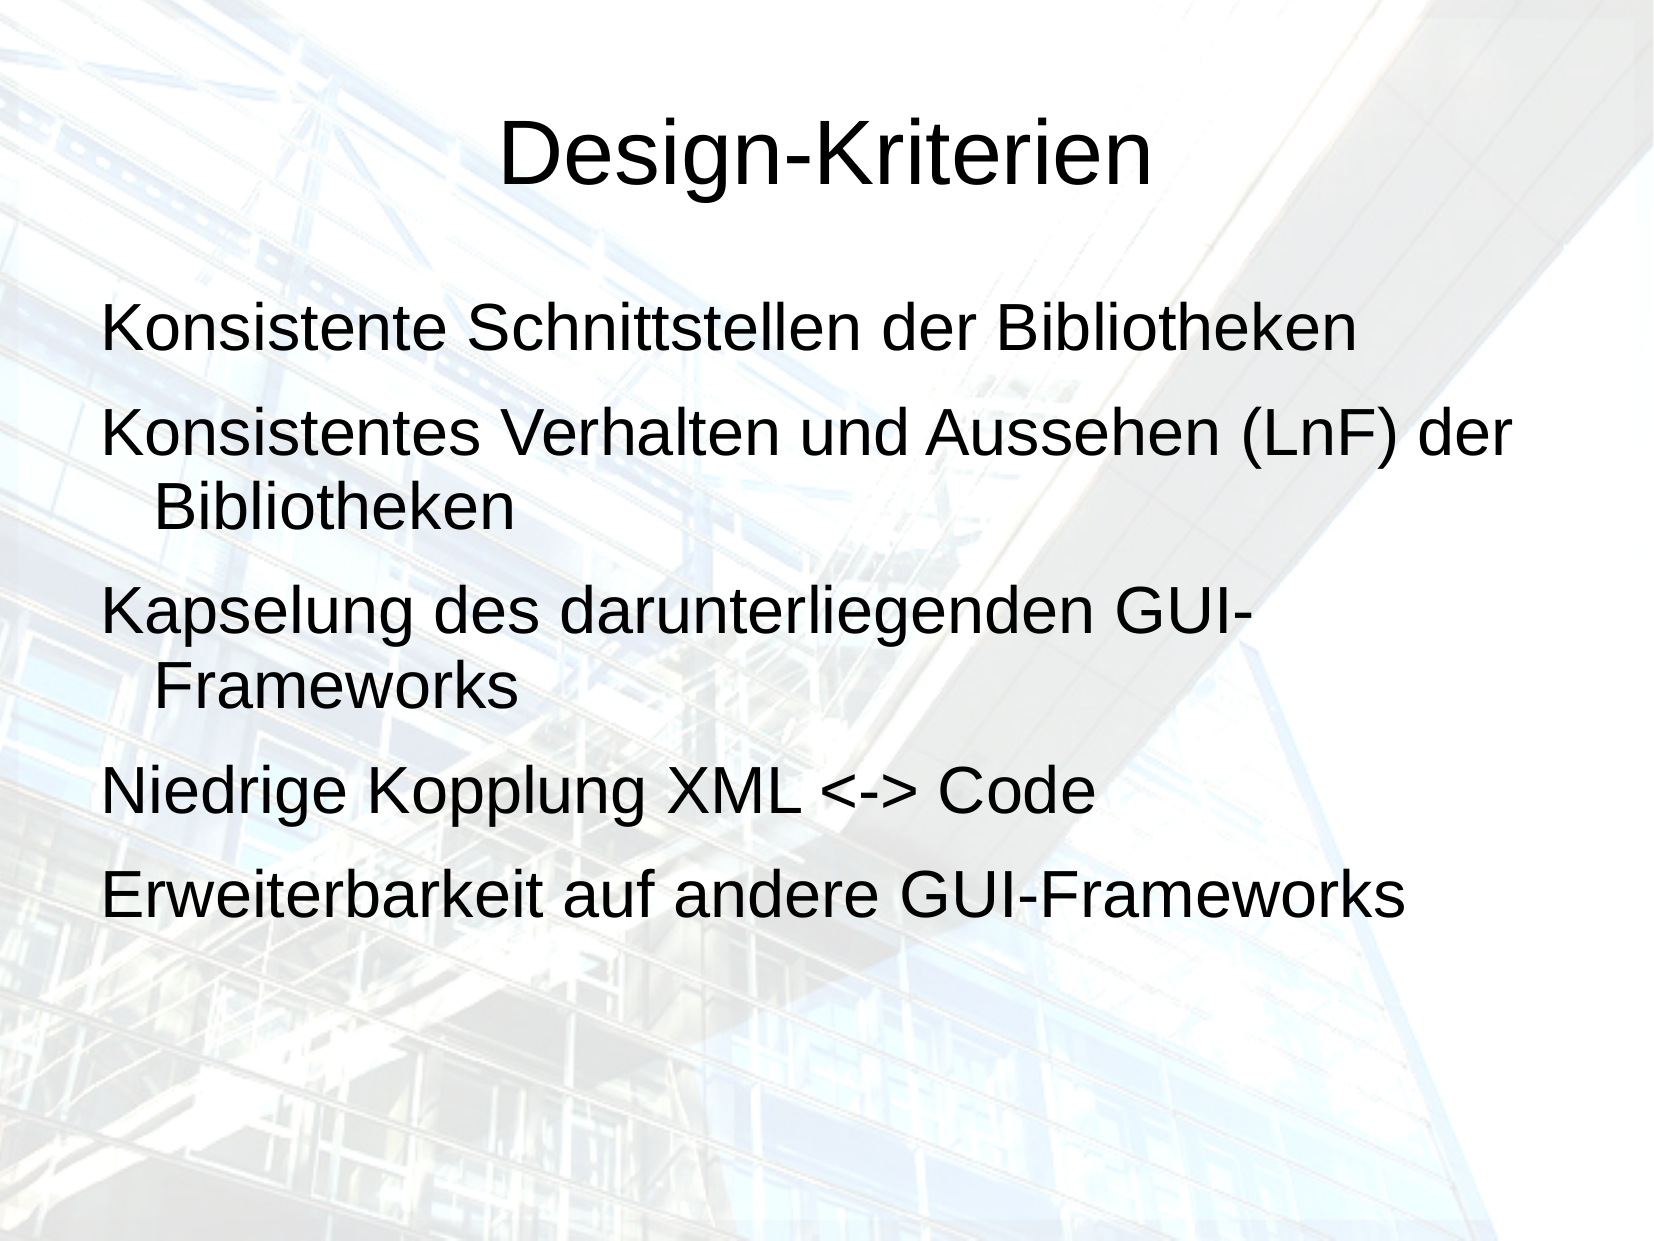

# Design-Kriterien
Konsistente Schnittstellen der Bibliotheken
Konsistentes Verhalten und Aussehen (LnF) der Bibliotheken
Kapselung des darunterliegenden GUI-Frameworks
Niedrige Kopplung XML <-> Code
Erweiterbarkeit auf andere GUI-Frameworks